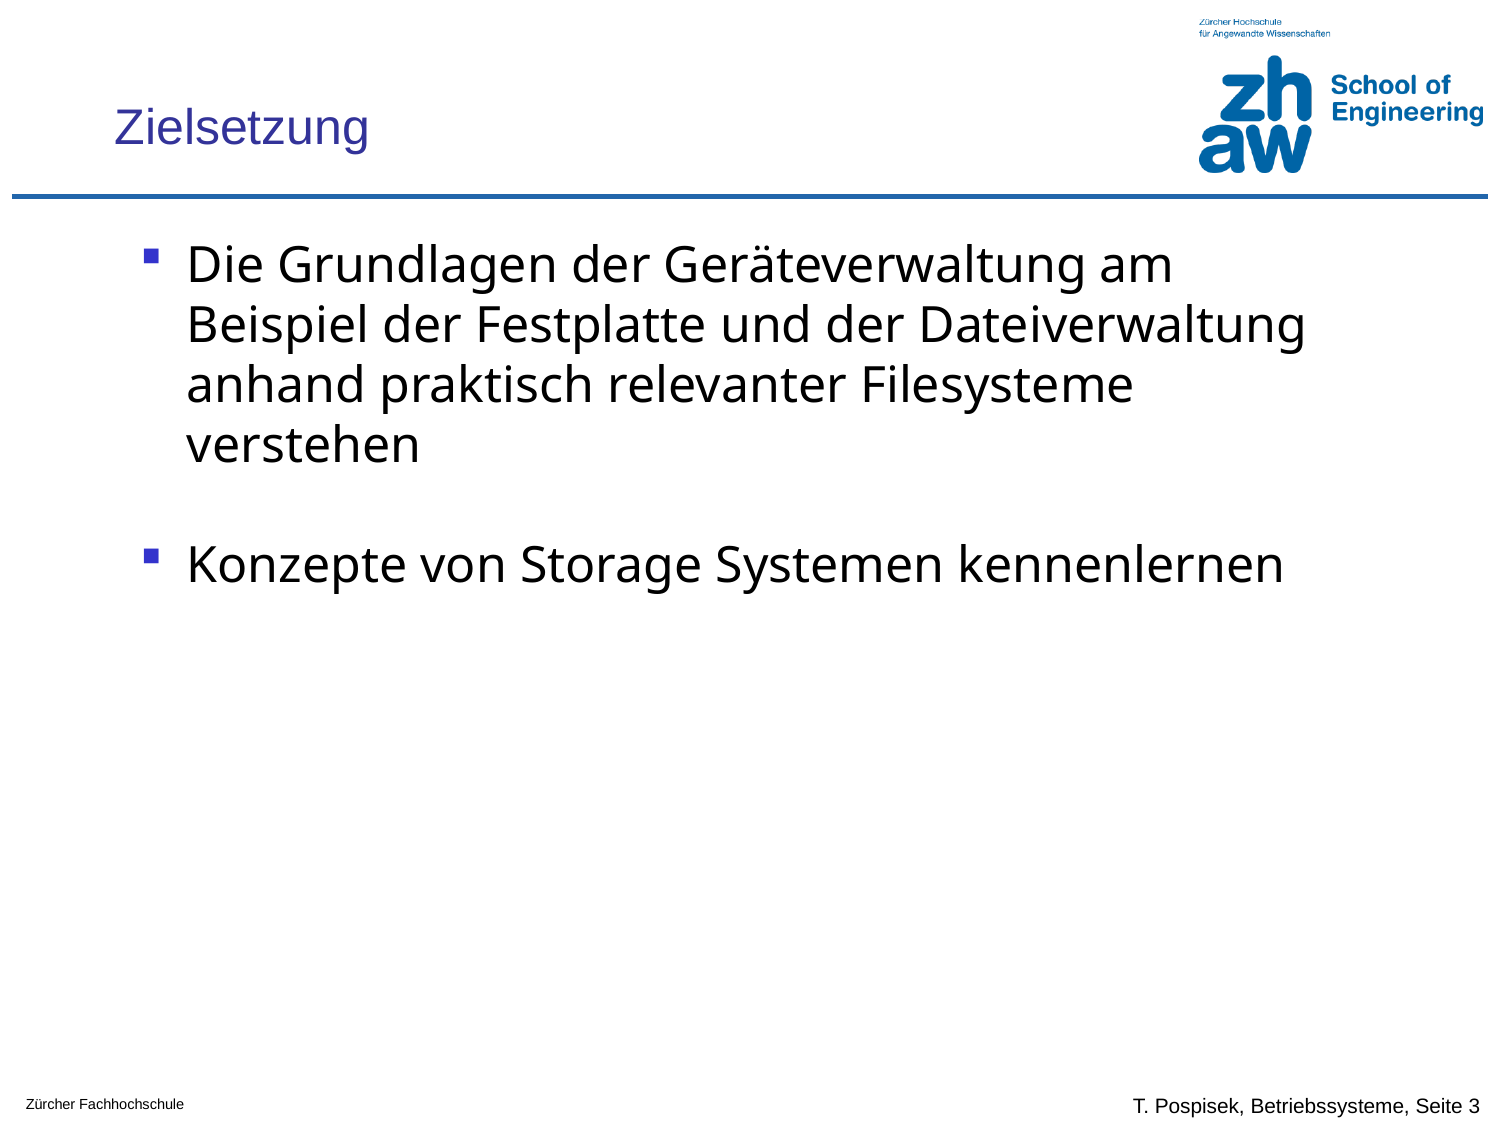

# Zielsetzung
Die Grundlagen der Geräteverwaltung am Beispiel der Festplatte und der Dateiverwaltung anhand praktisch relevanter Filesysteme verstehen
Konzepte von Storage Systemen kennenlernen